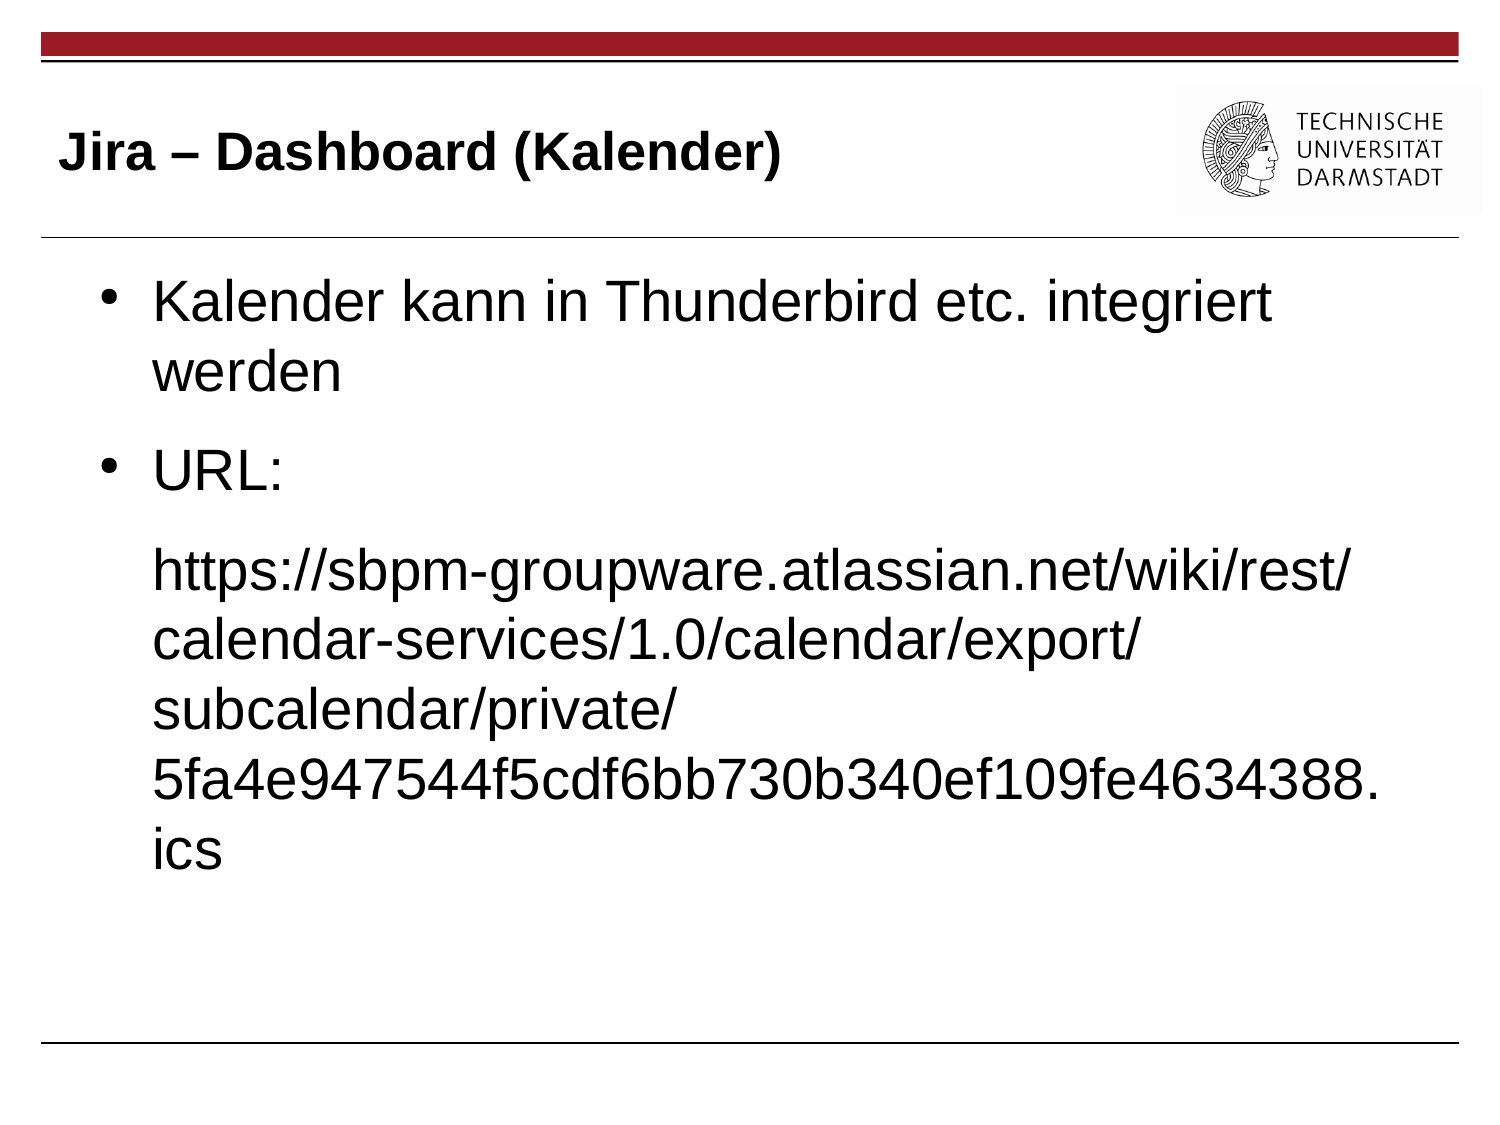

Jira – Dashboard (Kalender)
# Kalender kann in Thunderbird etc. integriert werden
URL:
https://sbpm-groupware.atlassian.net/wiki/rest/calendar-services/1.0/calendar/export/subcalendar/private/5fa4e947544f5cdf6bb730b340ef109fe4634388.ics